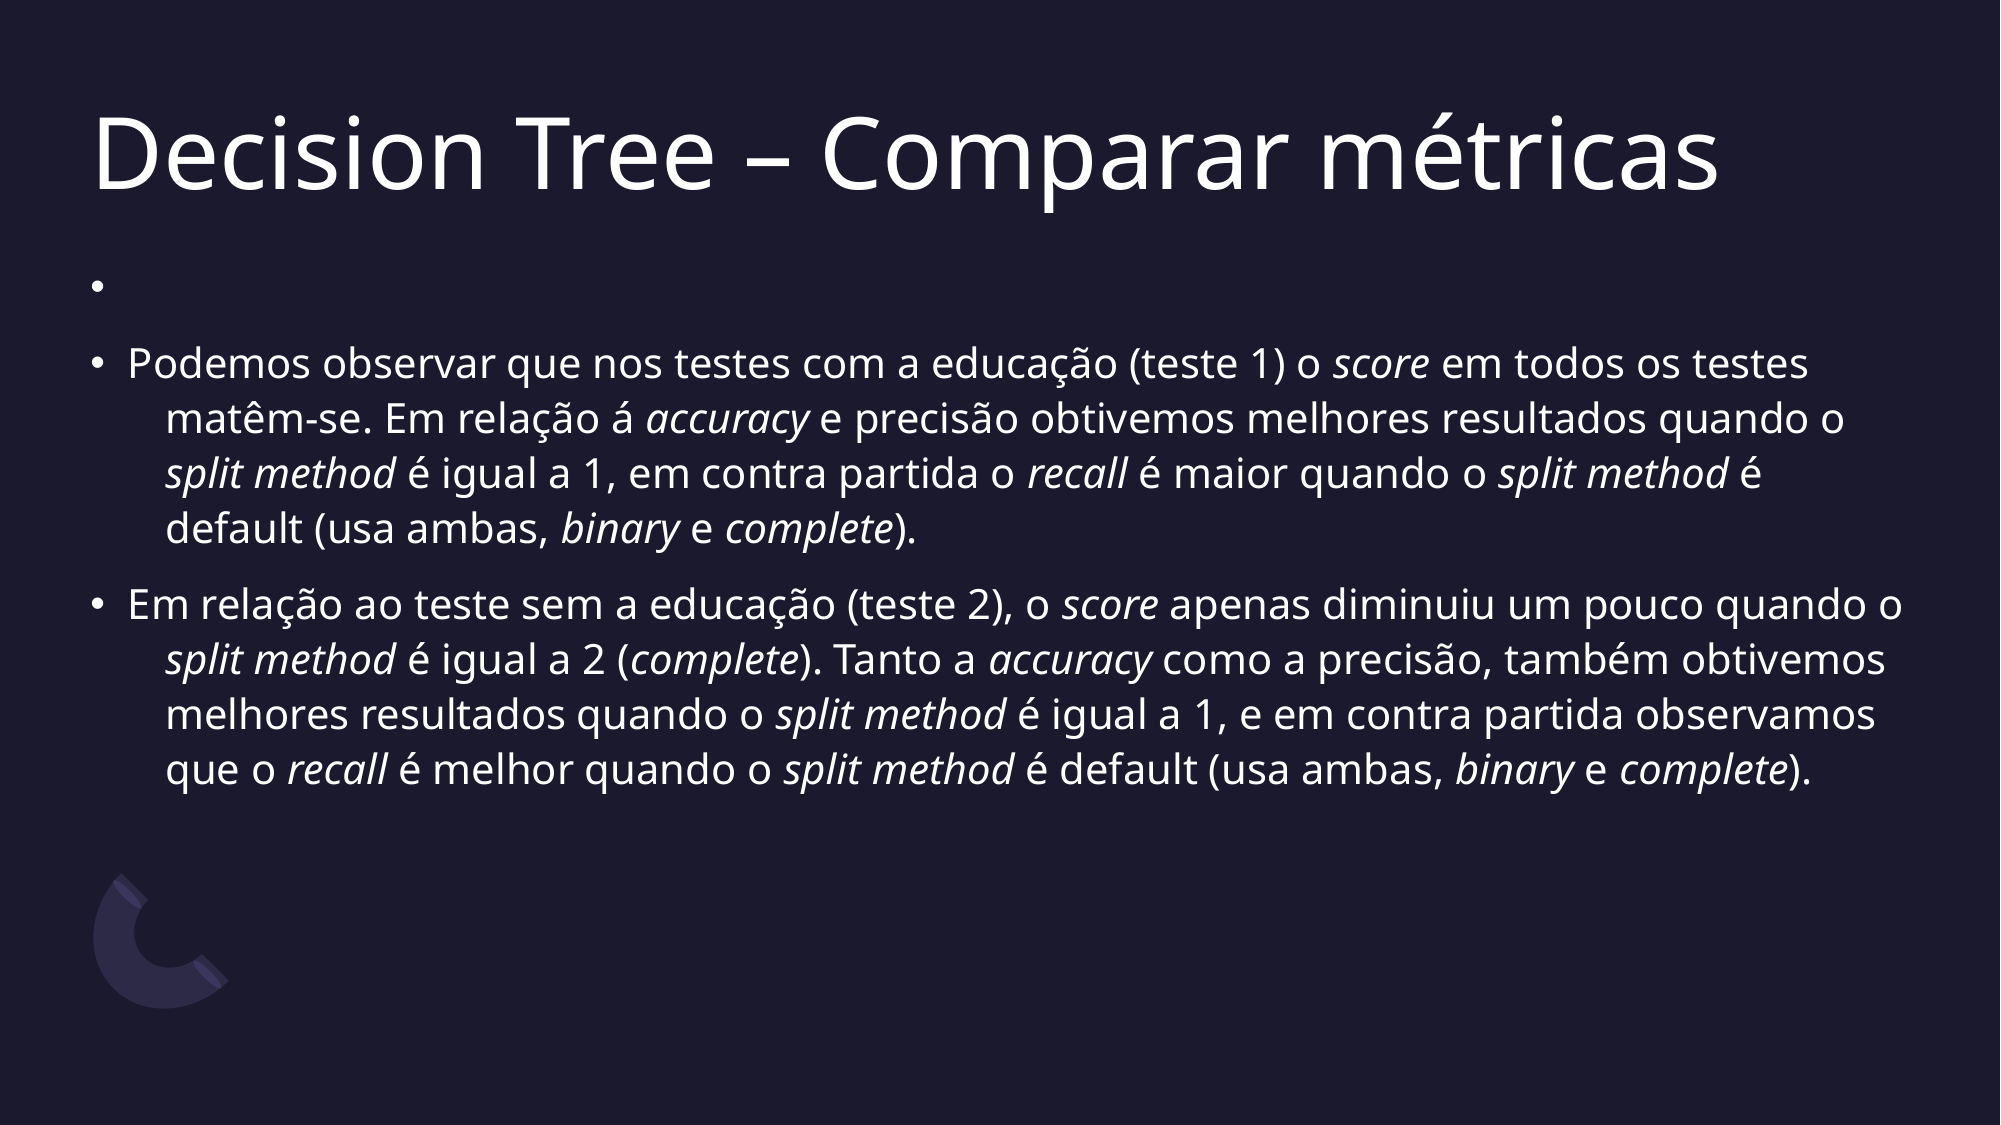

# Decision Tree – Comparar métricas
Podemos observar que nos testes com a educação (teste 1) o score em todos os testes matêm-se. Em relação á accuracy e precisão obtivemos melhores resultados quando o split method é igual a 1, em contra partida o recall é maior quando o split method é default (usa ambas, binary e complete).
Em relação ao teste sem a educação (teste 2), o score apenas diminuiu um pouco quando o split method é igual a 2 (complete). Tanto a accuracy como a precisão, também obtivemos melhores resultados quando o split method é igual a 1, e em contra partida observamos que o recall é melhor quando o split method é default (usa ambas, binary e complete).